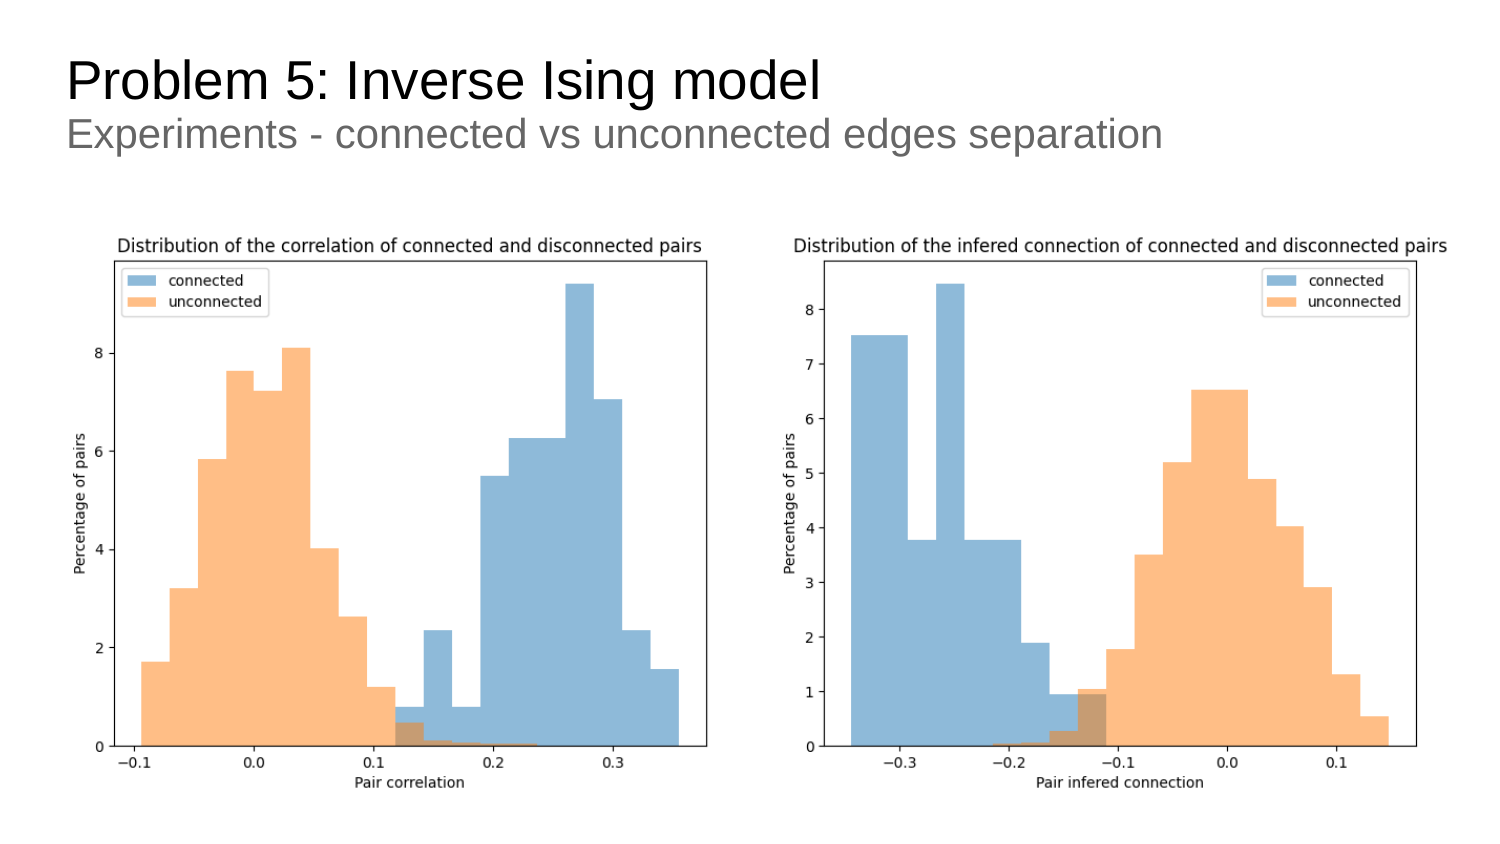

# Problem 5: Inverse Ising model Experiments - connected vs unconnected edges separation